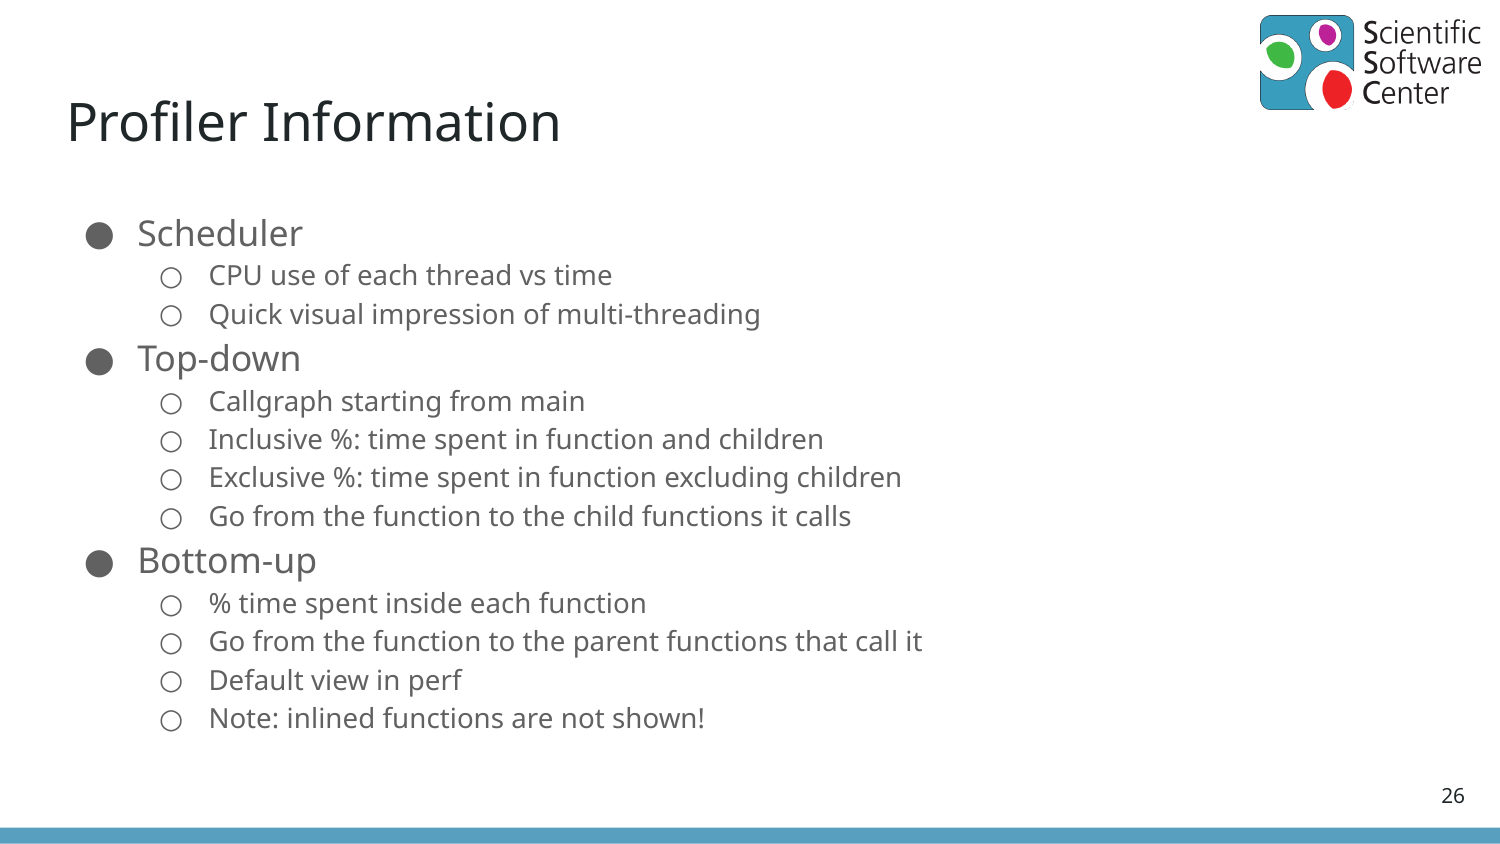

# Profiler Information
Scheduler
CPU use of each thread vs time
Quick visual impression of multi-threading
Top-down
Callgraph starting from main
Inclusive %: time spent in function and children
Exclusive %: time spent in function excluding children
Go from the function to the child functions it calls
Bottom-up
% time spent inside each function
Go from the function to the parent functions that call it
Default view in perf
Note: inlined functions are not shown!